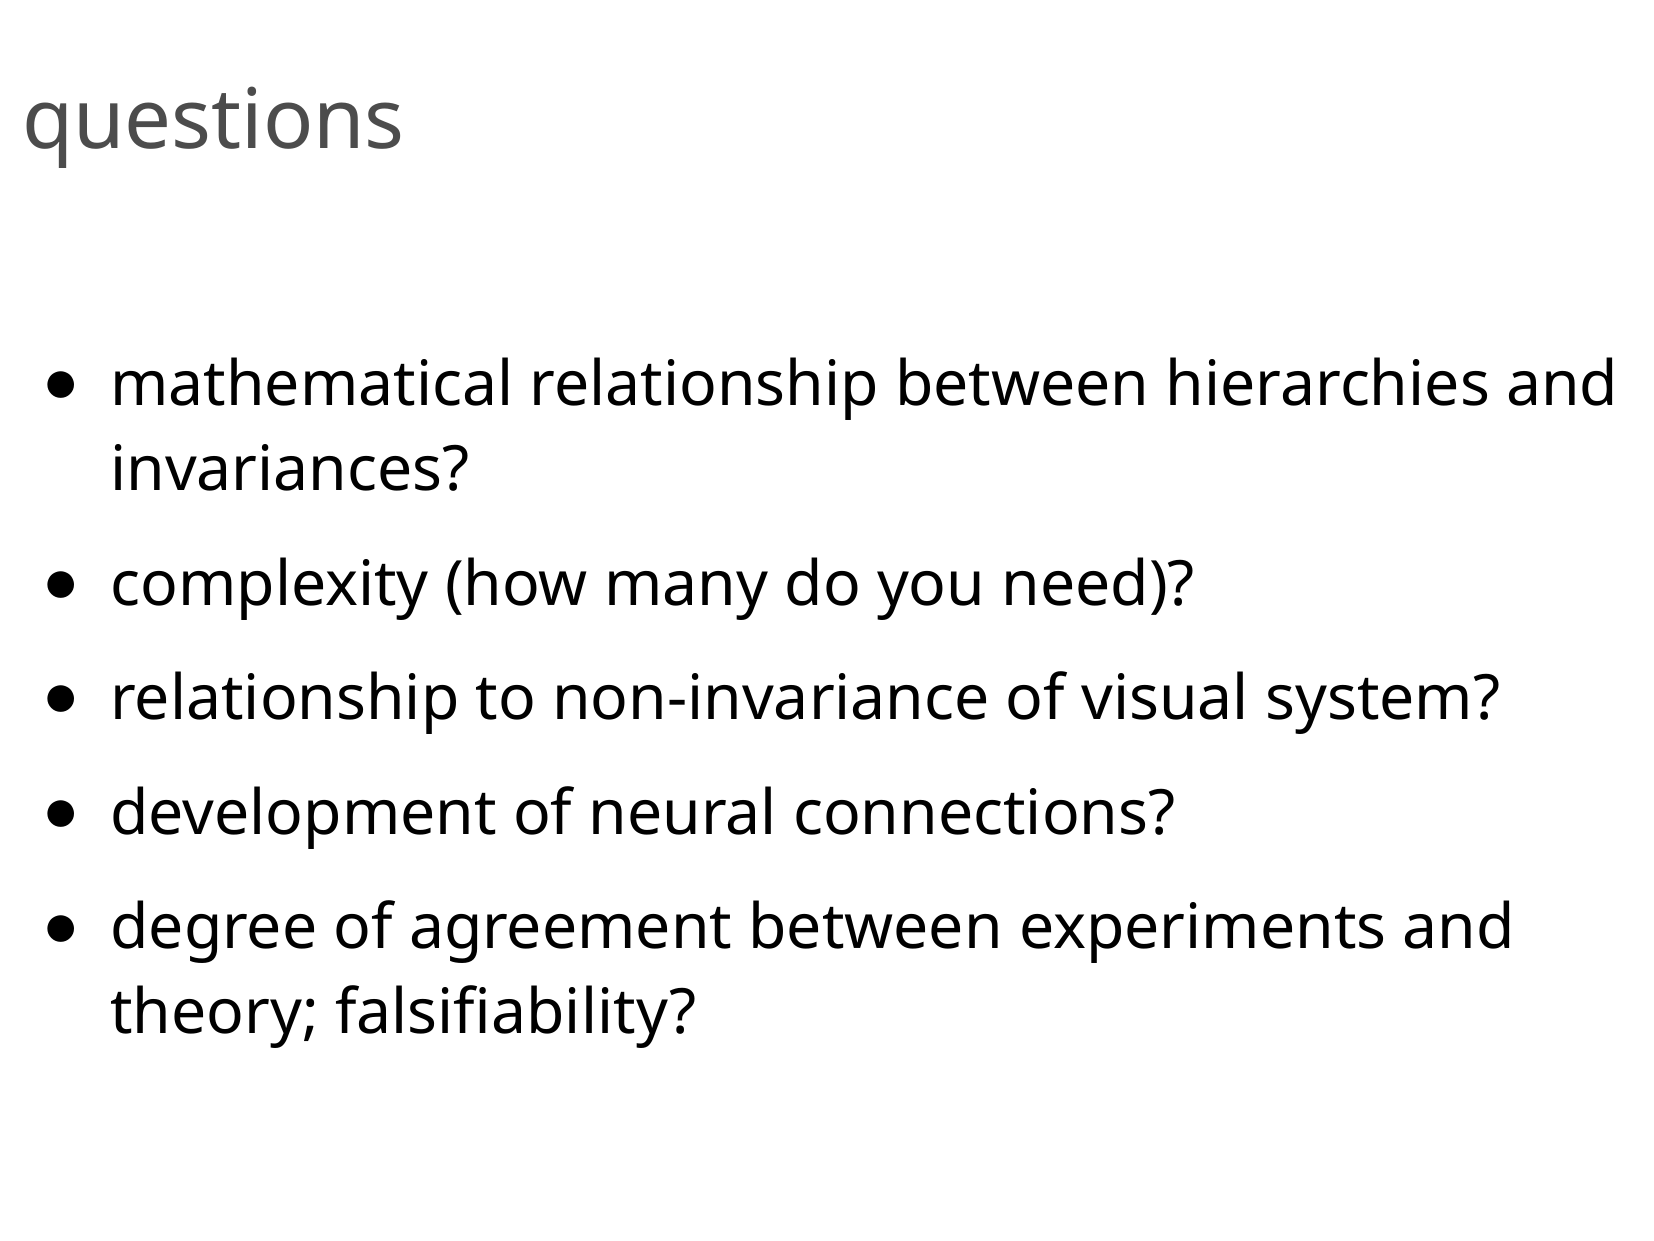

# questions
mathematical relationship between hierarchies and invariances?
complexity (how many do you need)?
relationship to non-invariance of visual system?
development of neural connections?
degree of agreement between experiments and theory; falsifiability?